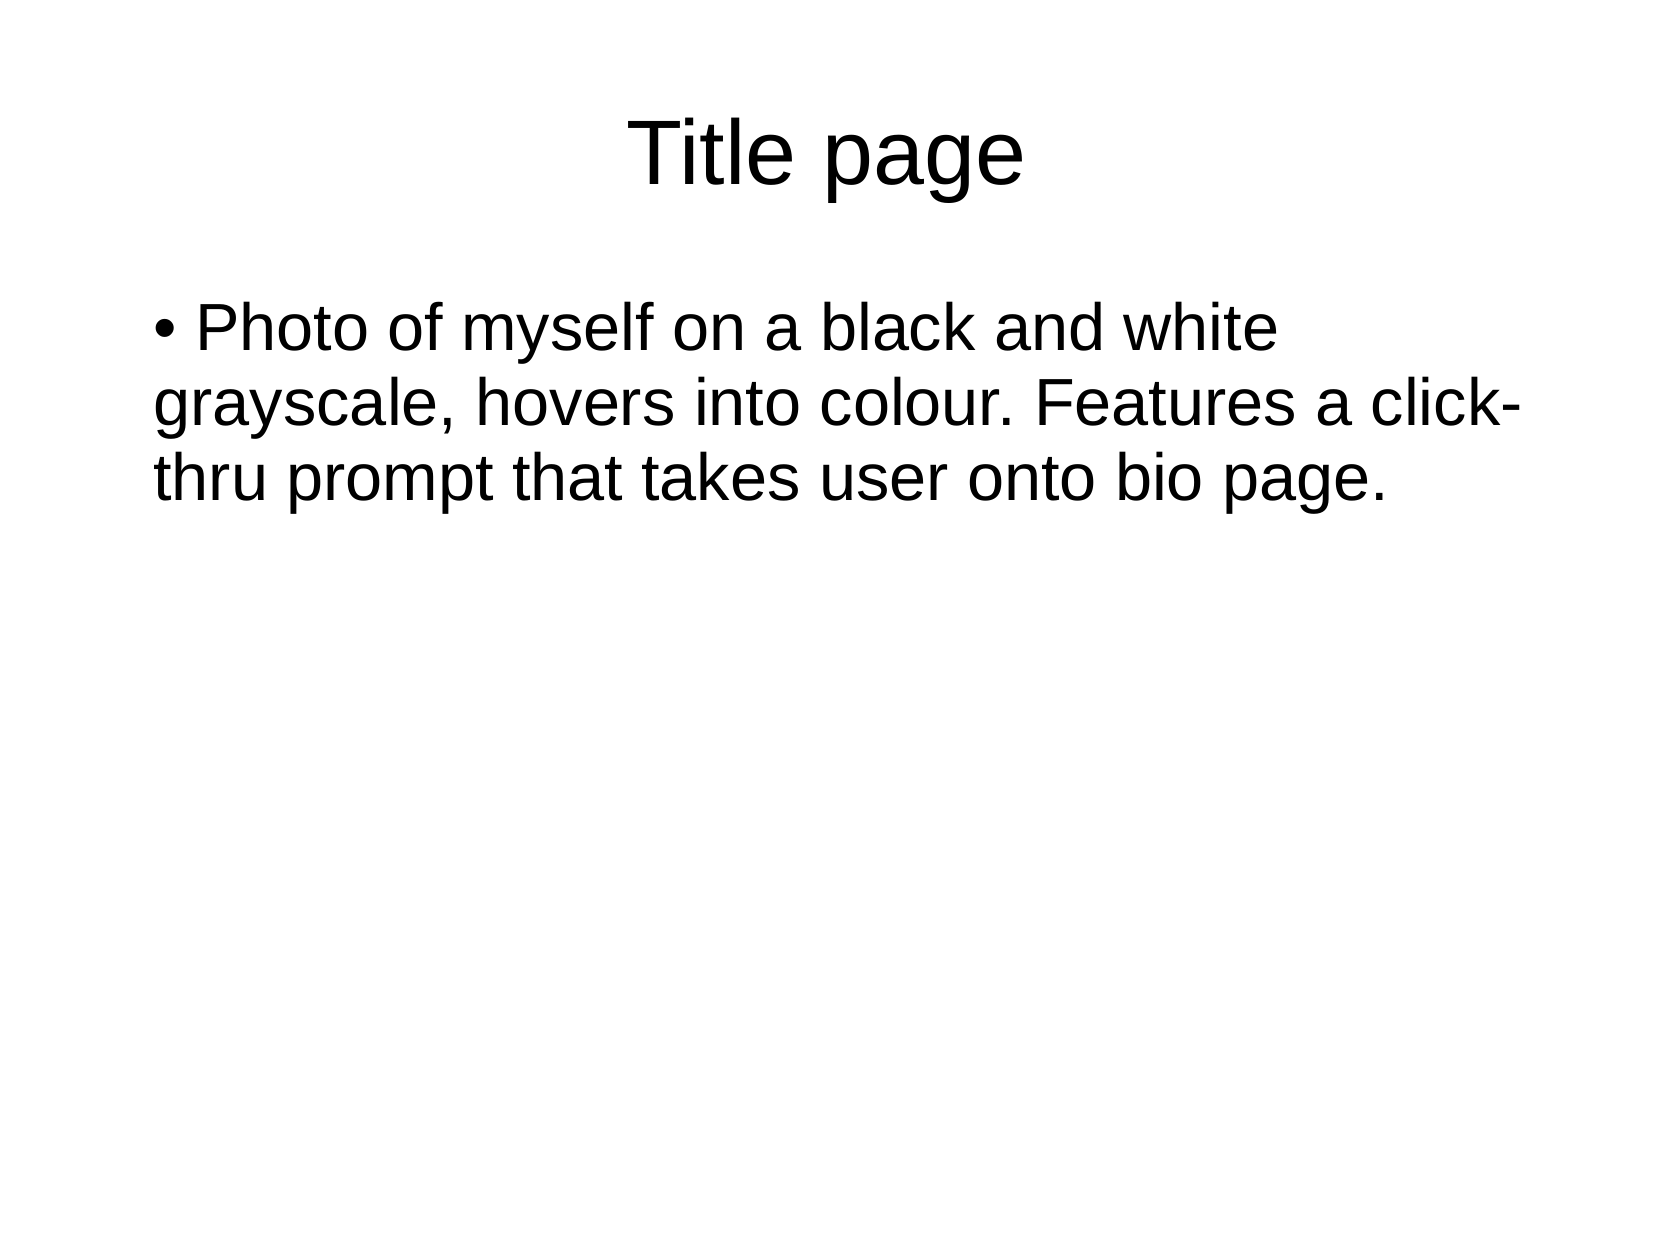

# Title page
• Photo of myself on a black and white grayscale, hovers into colour. Features a click-thru prompt that takes user onto bio page.